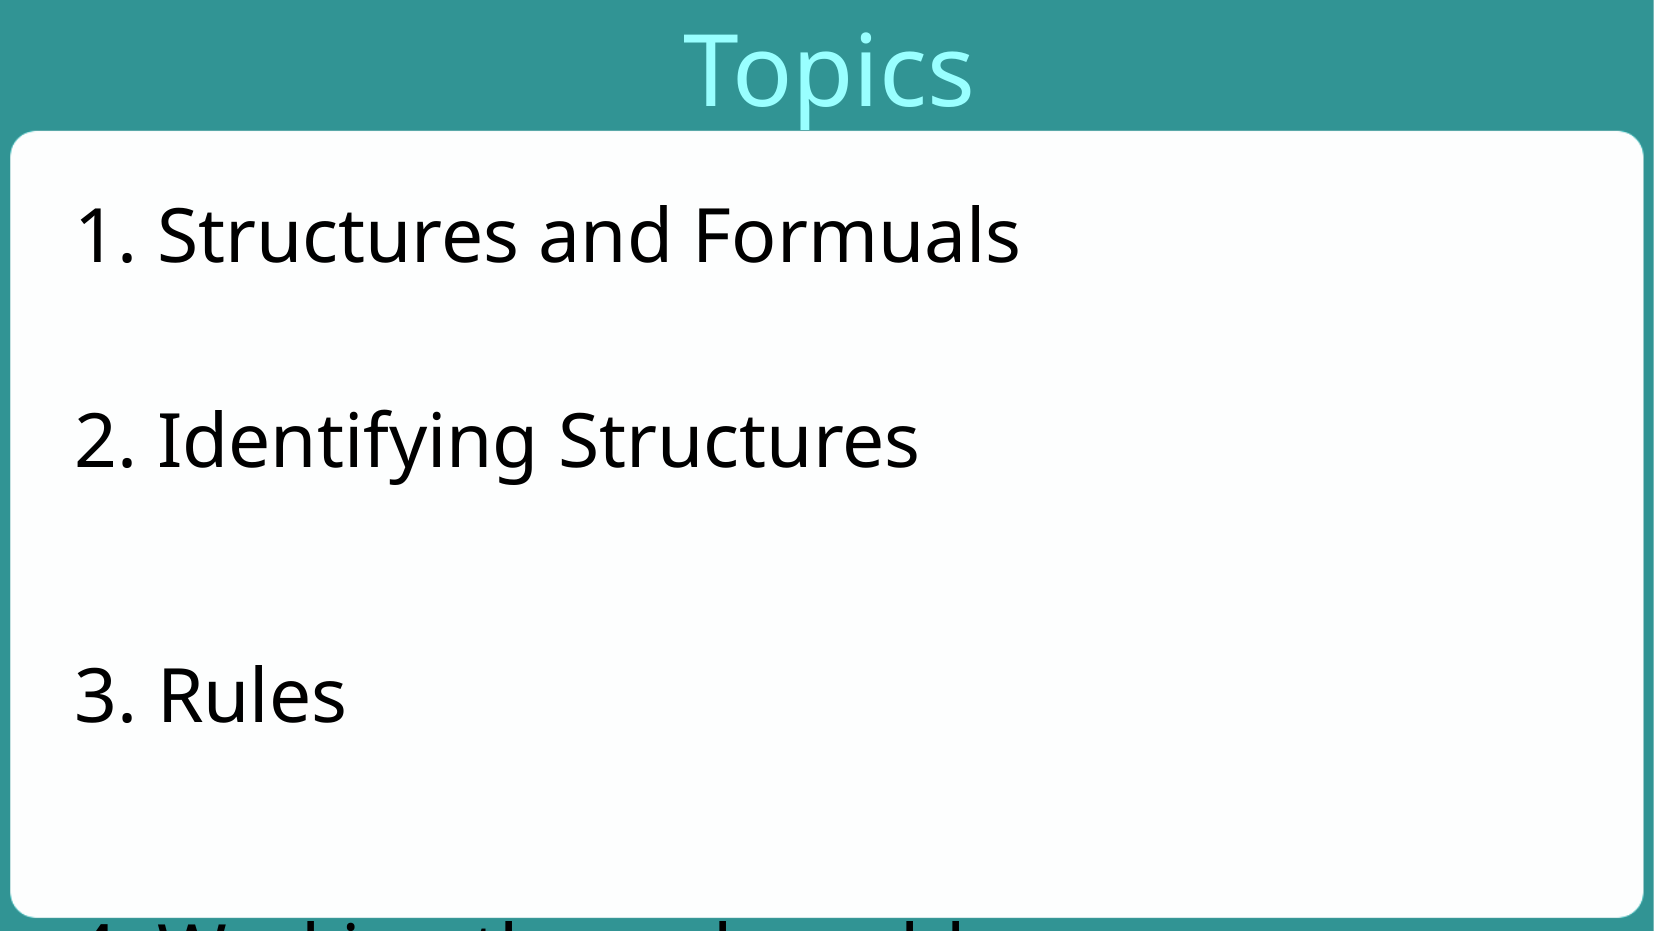

# Topics
1. Structures and Formuals
2. Identifying Structures
3. Rules
4. Working through problems